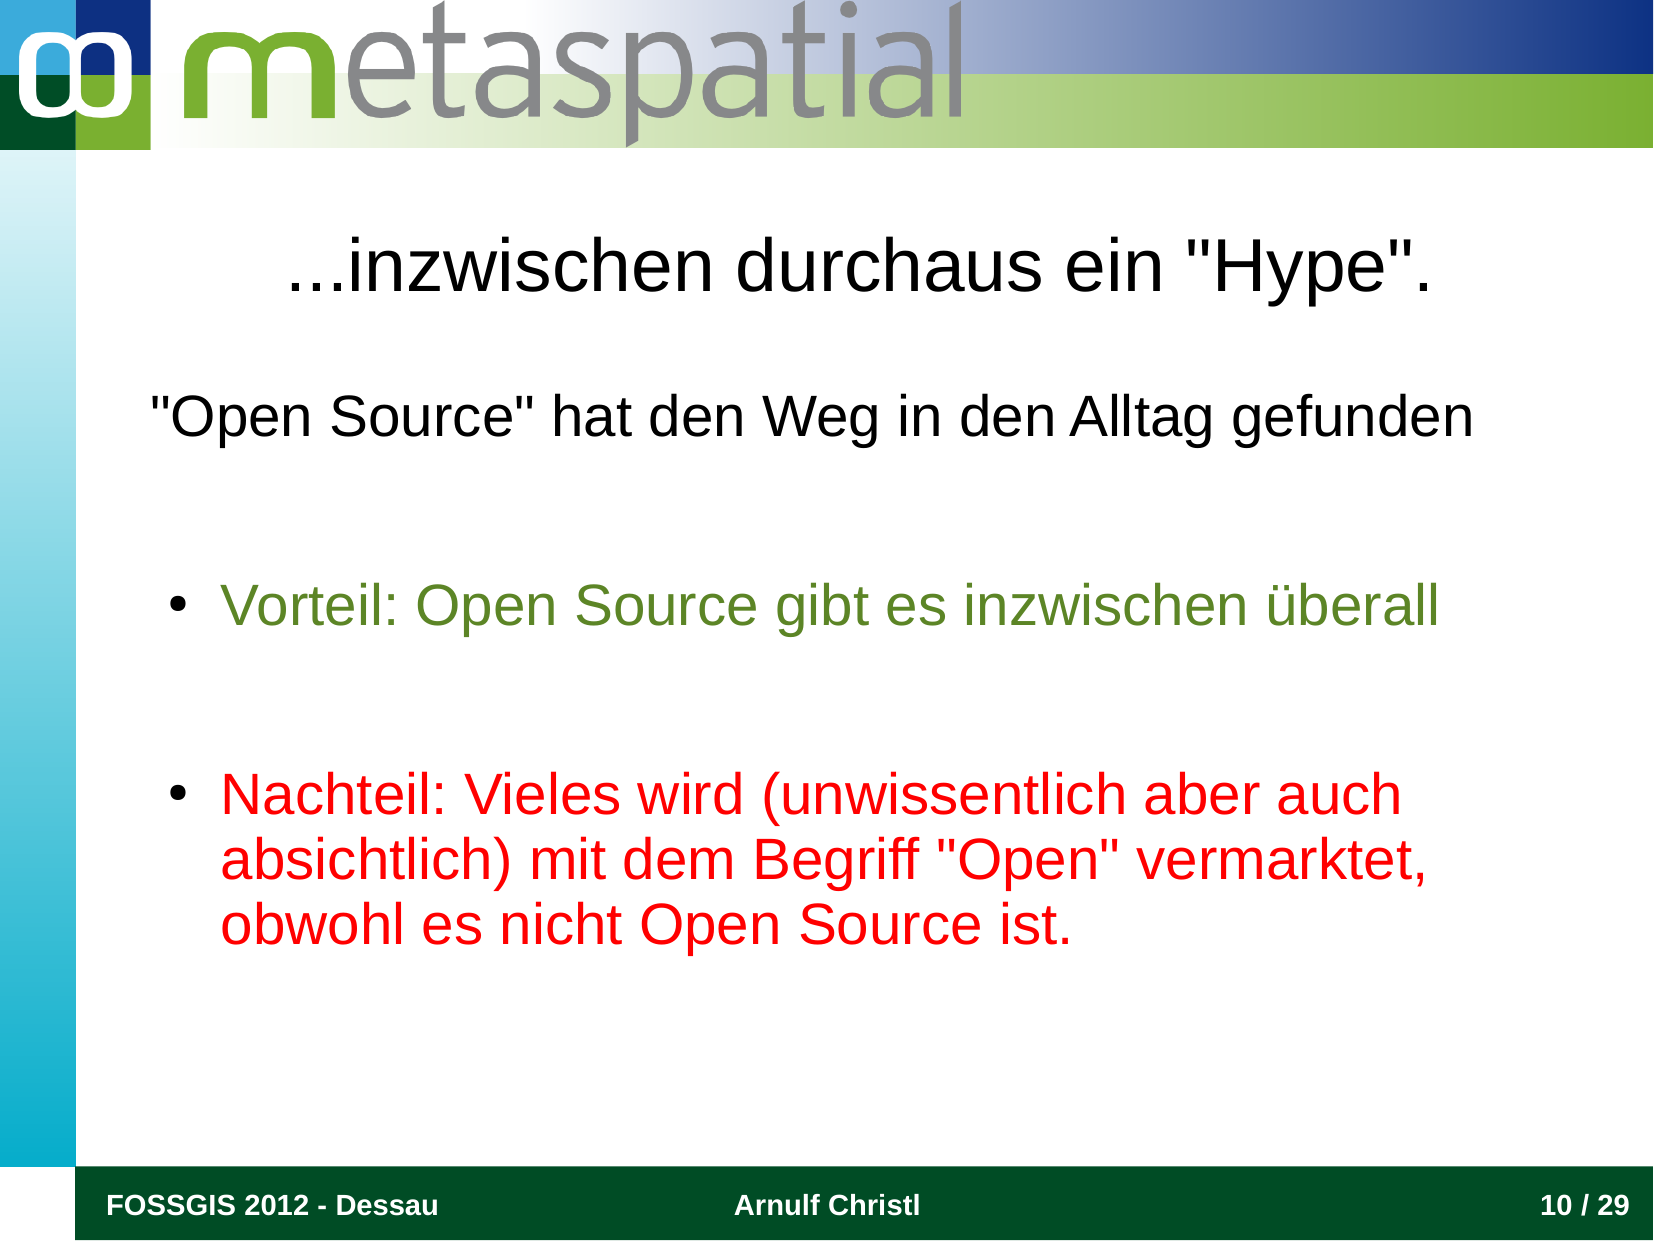

# ...inzwischen durchaus ein "Hype".
"Open Source" hat den Weg in den Alltag gefunden
Vorteil: Open Source gibt es inzwischen überall
Nachteil: Vieles wird (unwissentlich aber auch absichtlich) mit dem Begriff "Open" vermarktet, obwohl es nicht Open Source ist.
FOSSGIS 2012 - Dessau
Arnulf Christl
10